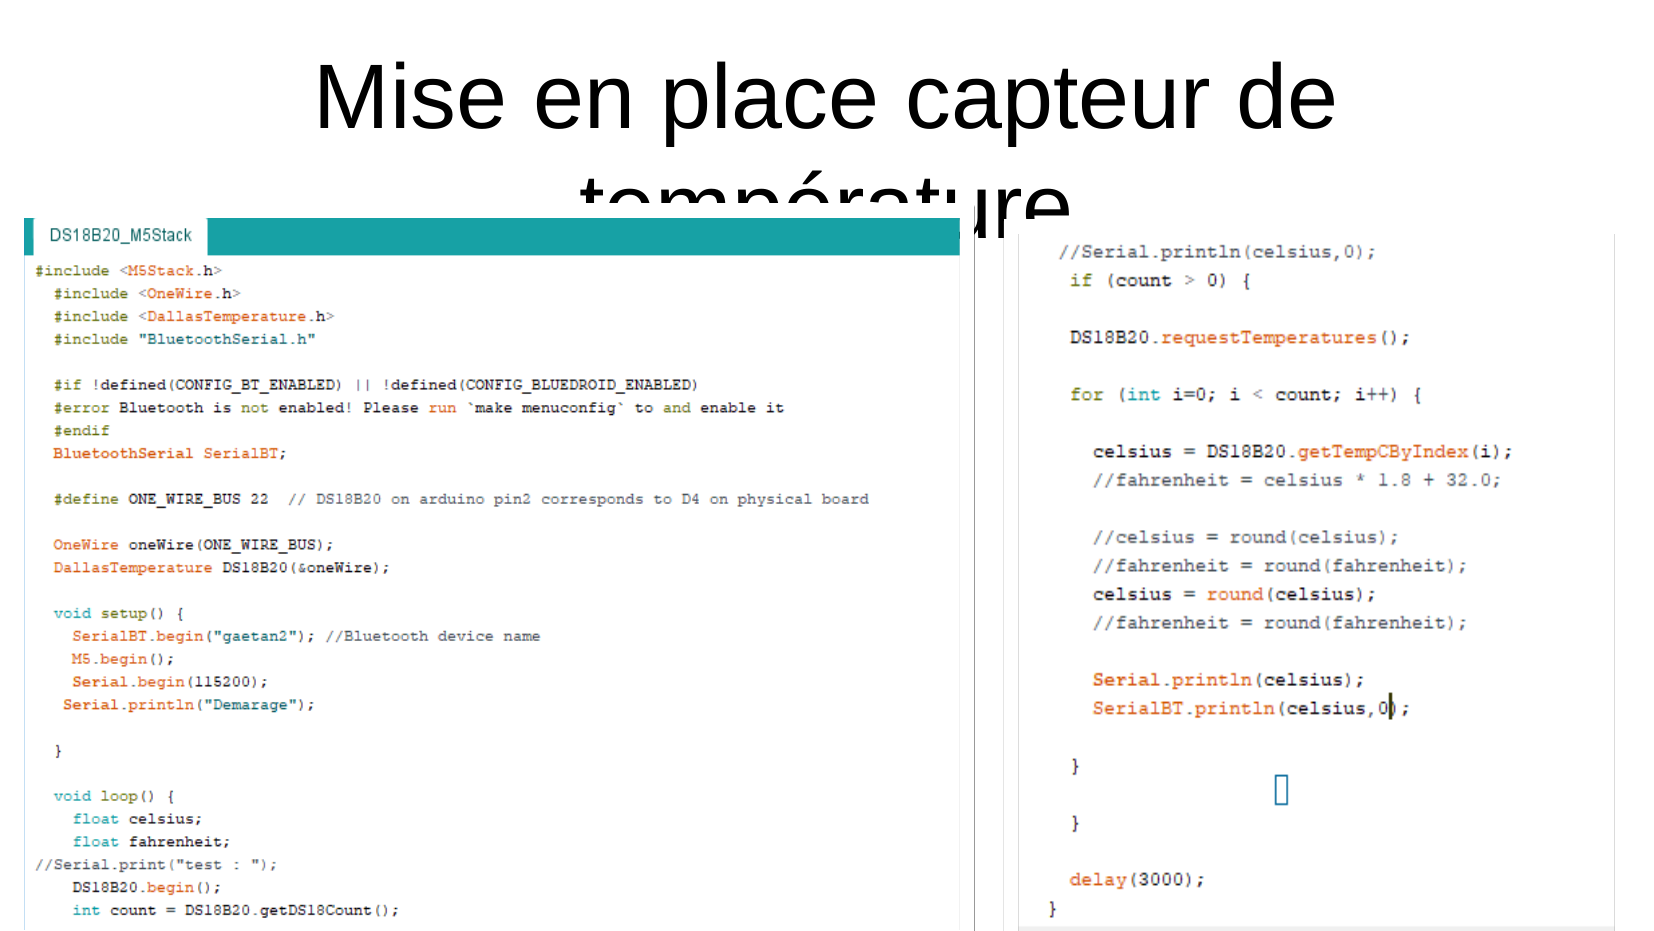

# Mise en place capteur de température